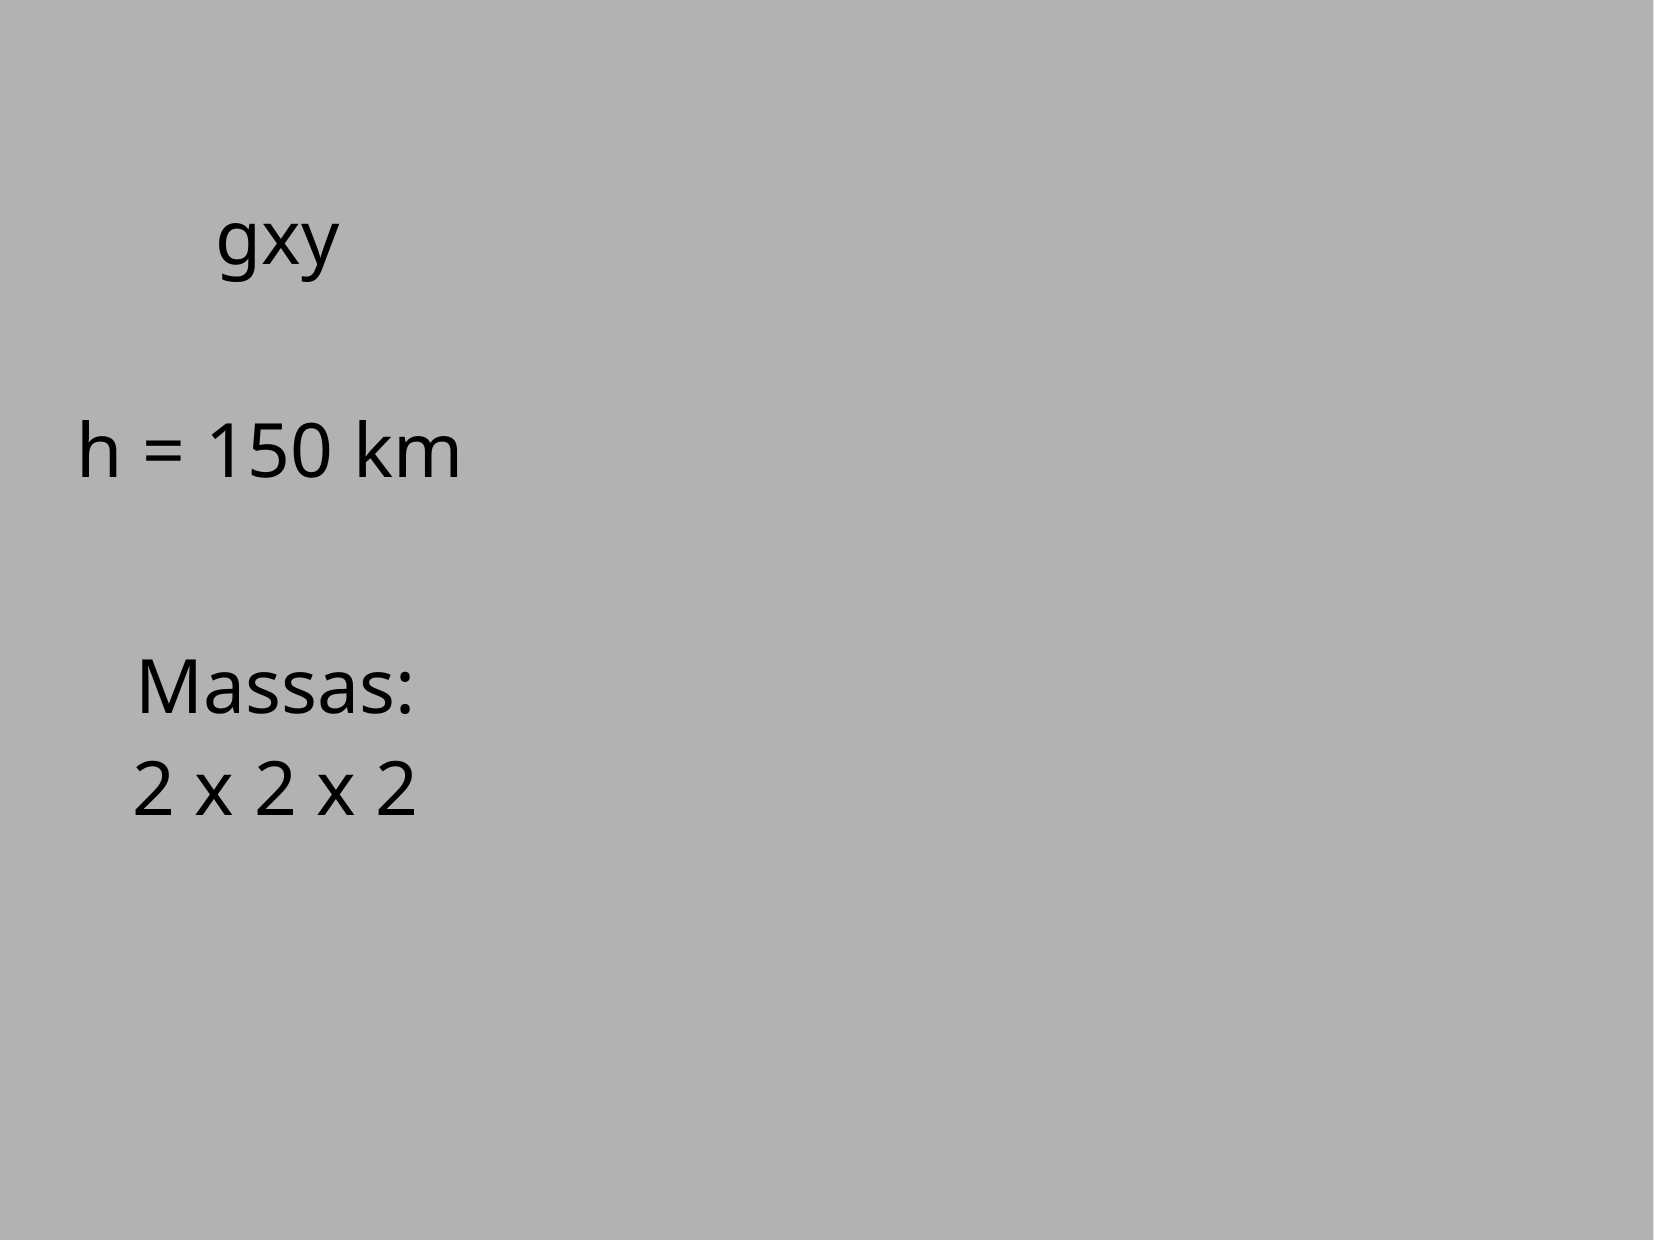

gxy
h = 150 km
Massas:
2 x 2 x 2